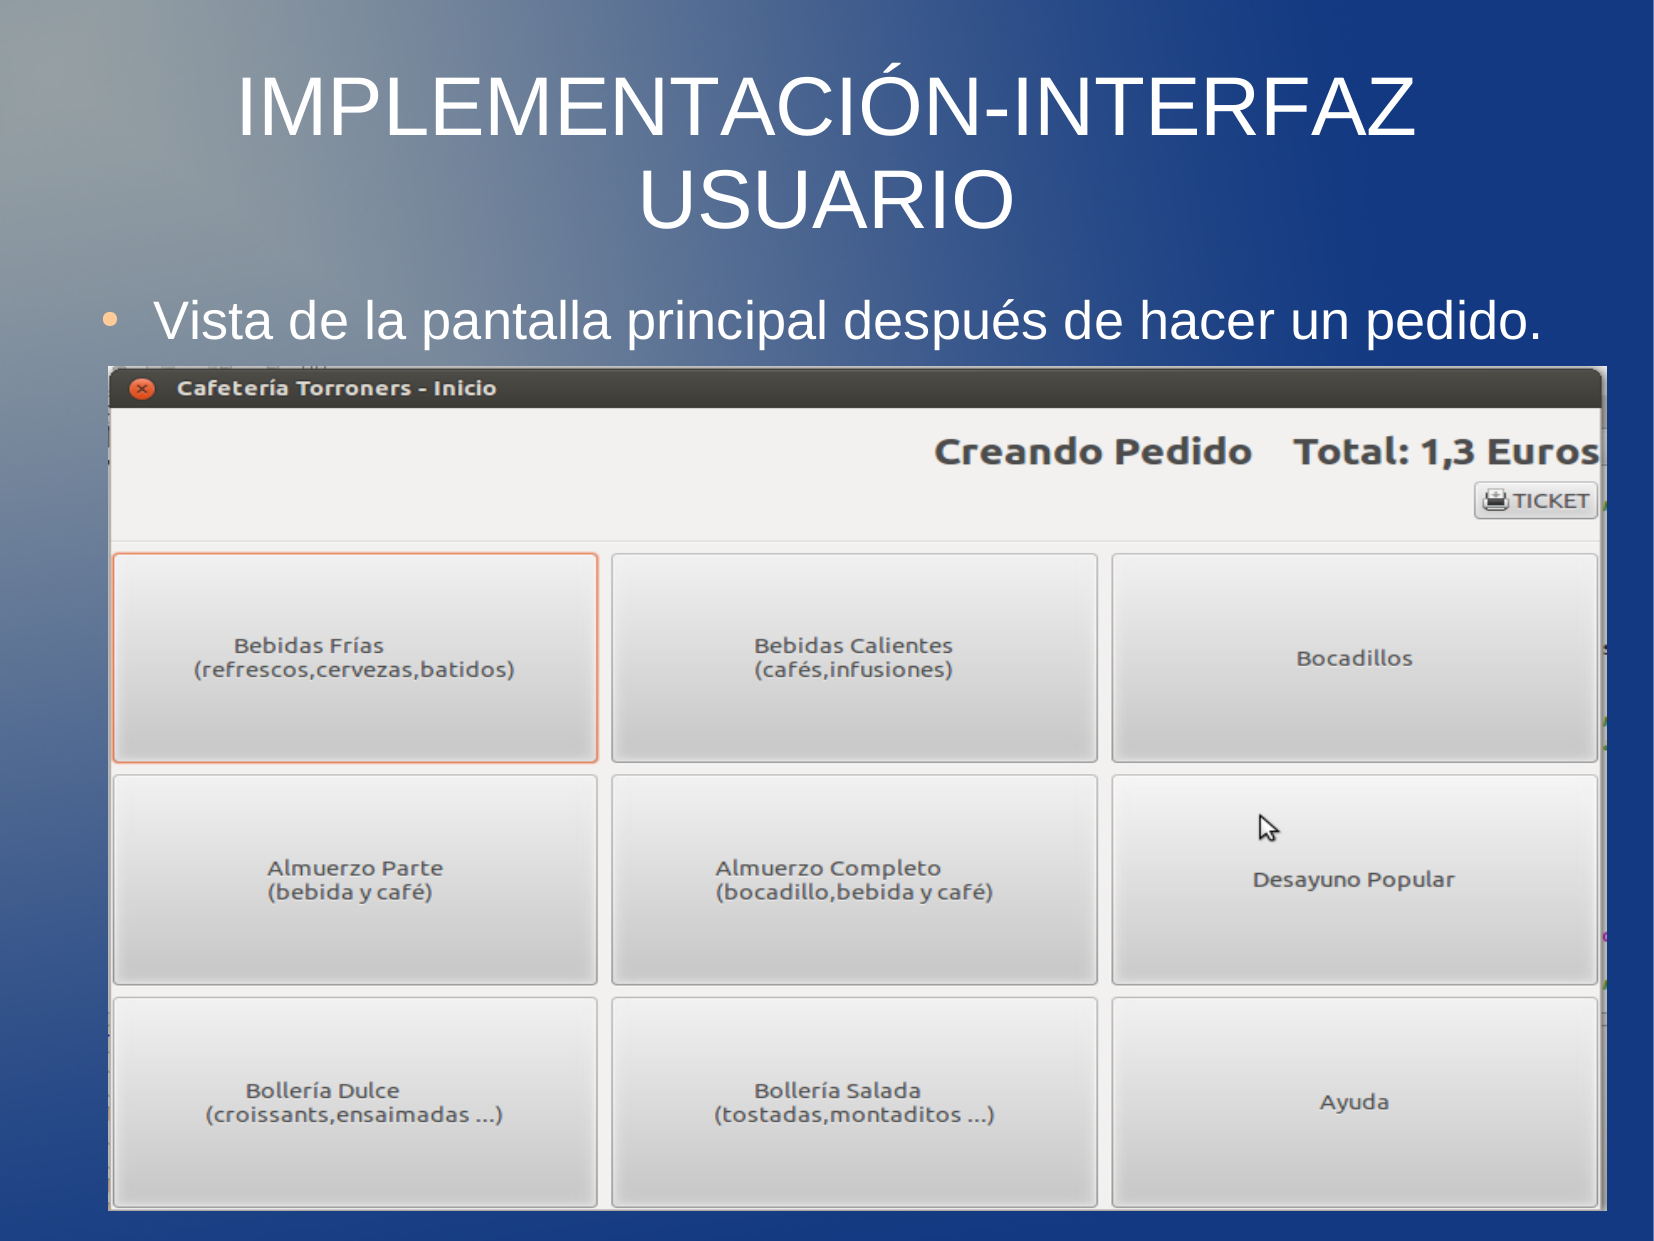

# IMPLEMENTACIÓN-INTERFAZ USUARIO
Vista de la pantalla principal después de hacer un pedido.